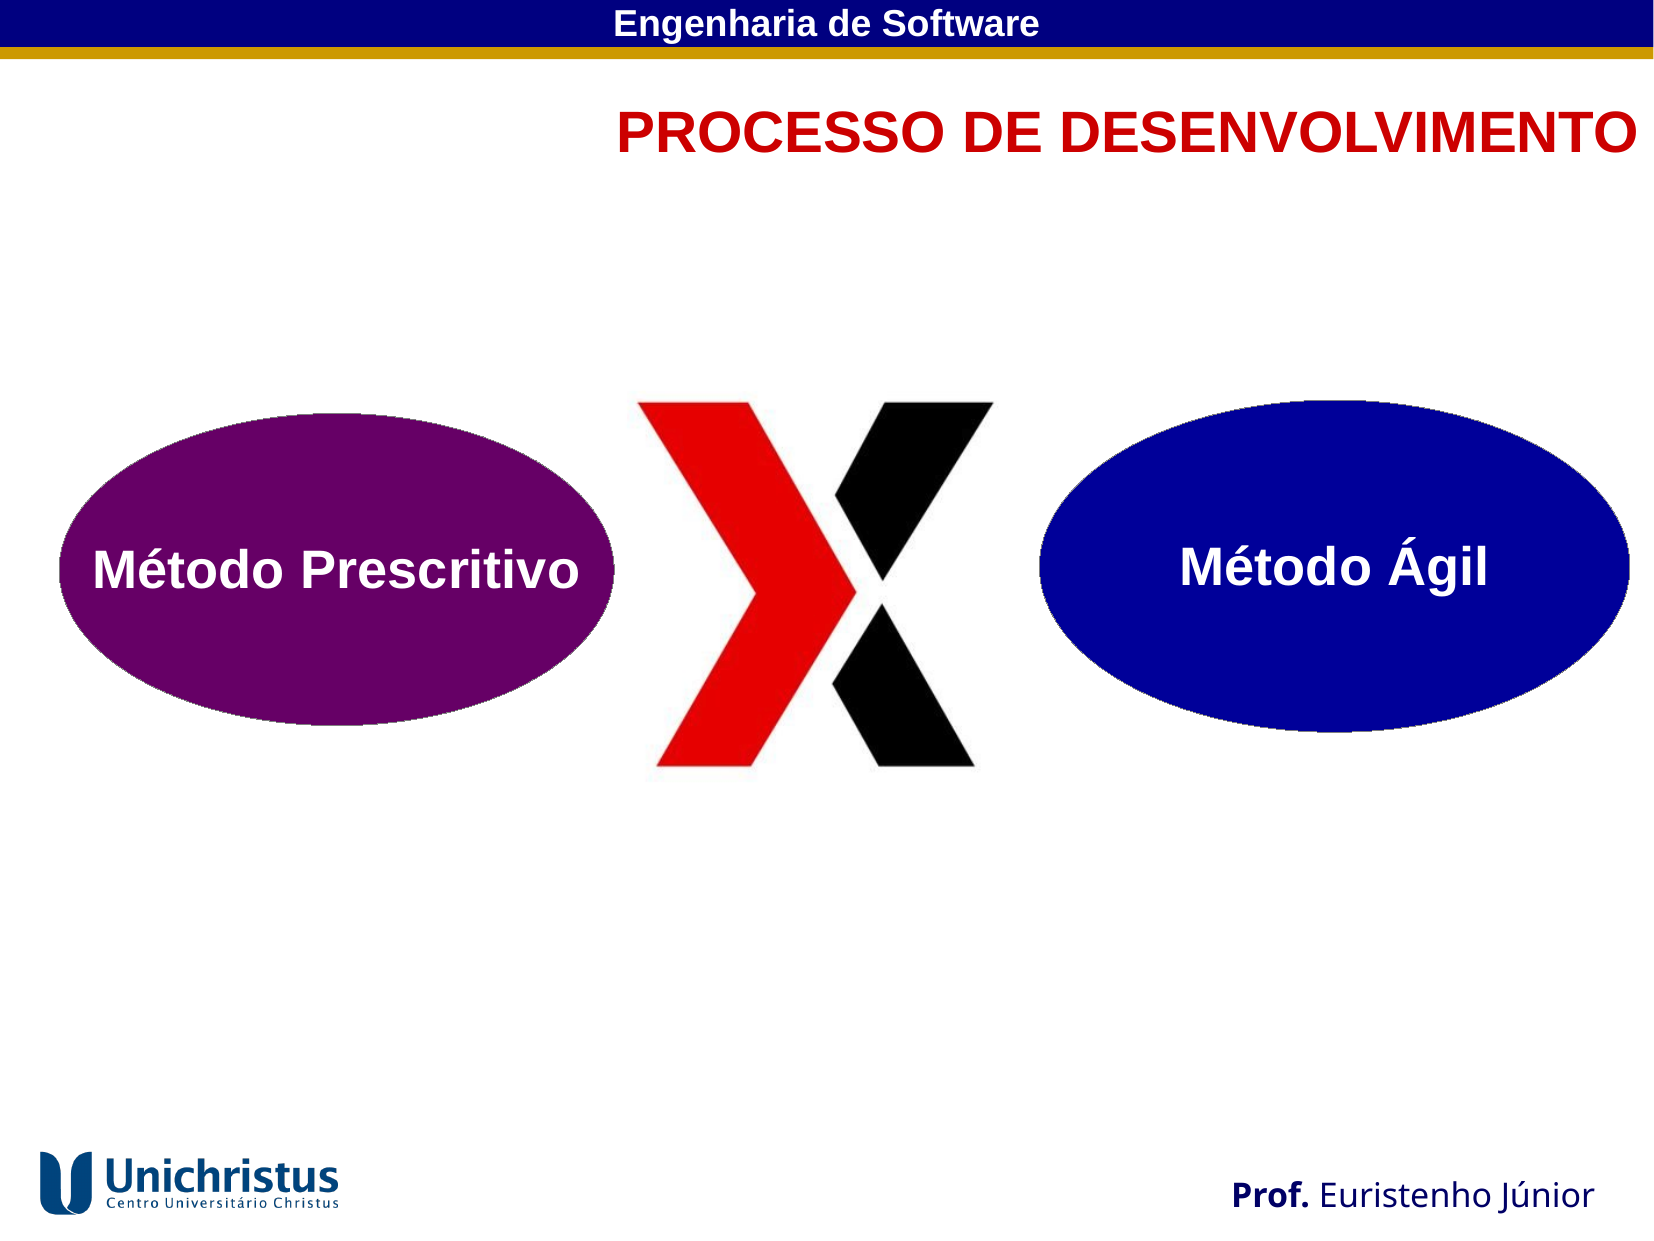

Engenharia de Software
PROCESSO DE DESENVOLVIMENTO
Método Ágil
Método Prescritivo
Prof. Euristenho Júnior